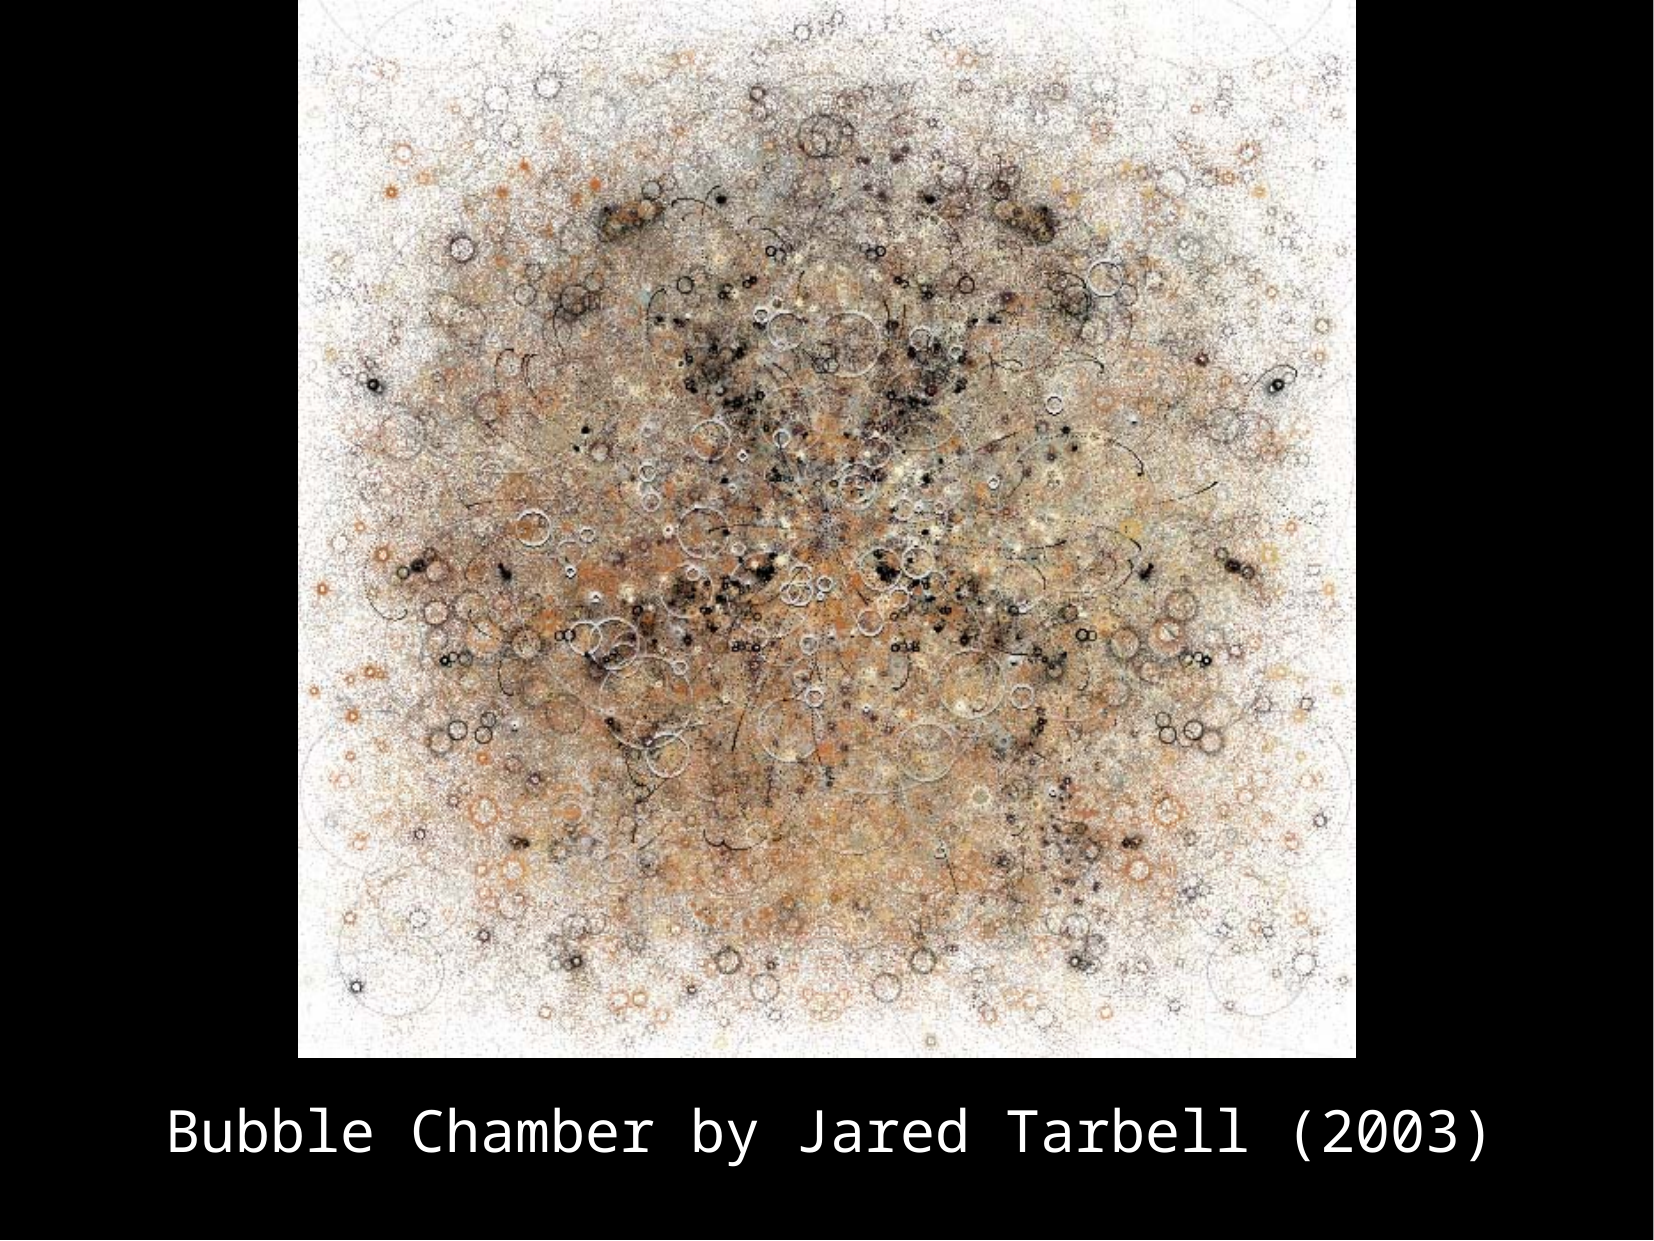

# Bubble Chamber by Jared Tarbell (2003)
5